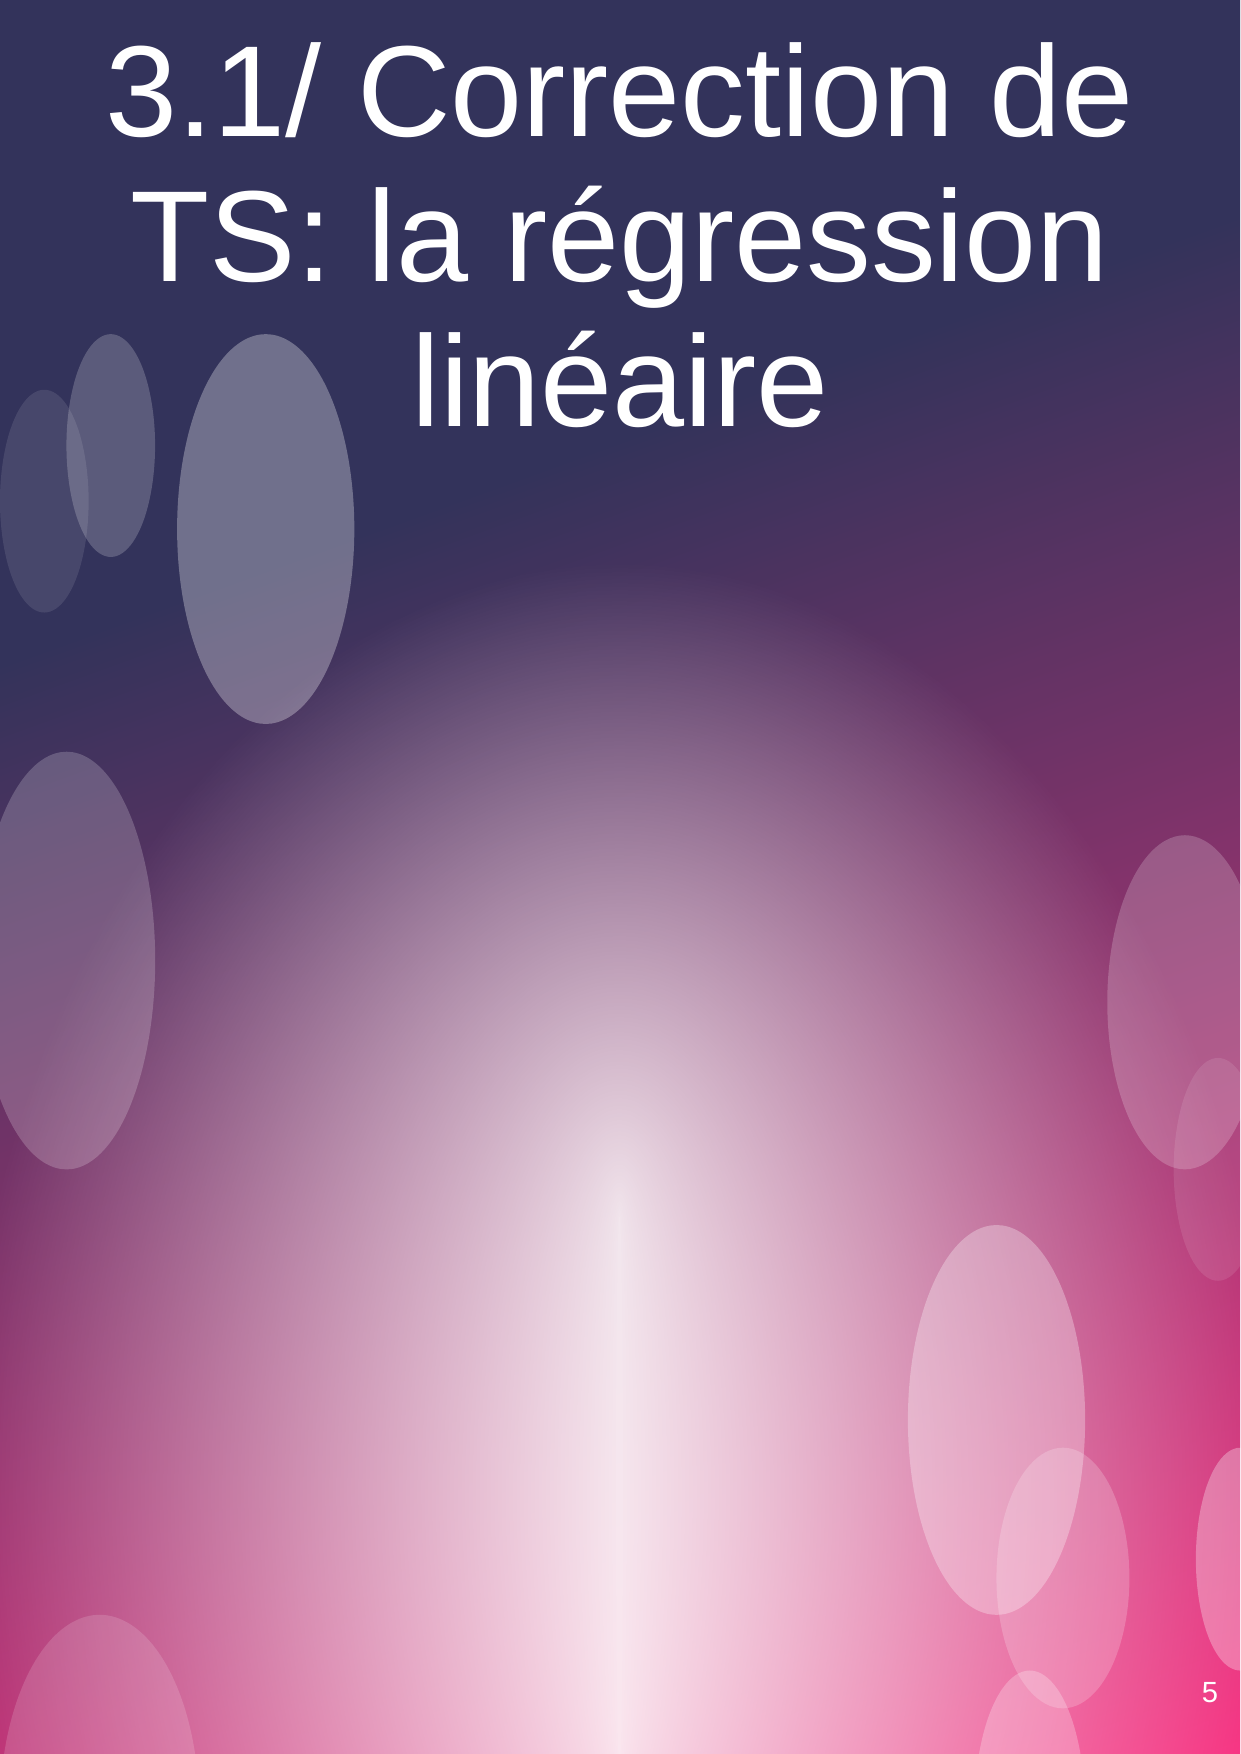

# 3.1/ Correction de TS: la régression linéaire